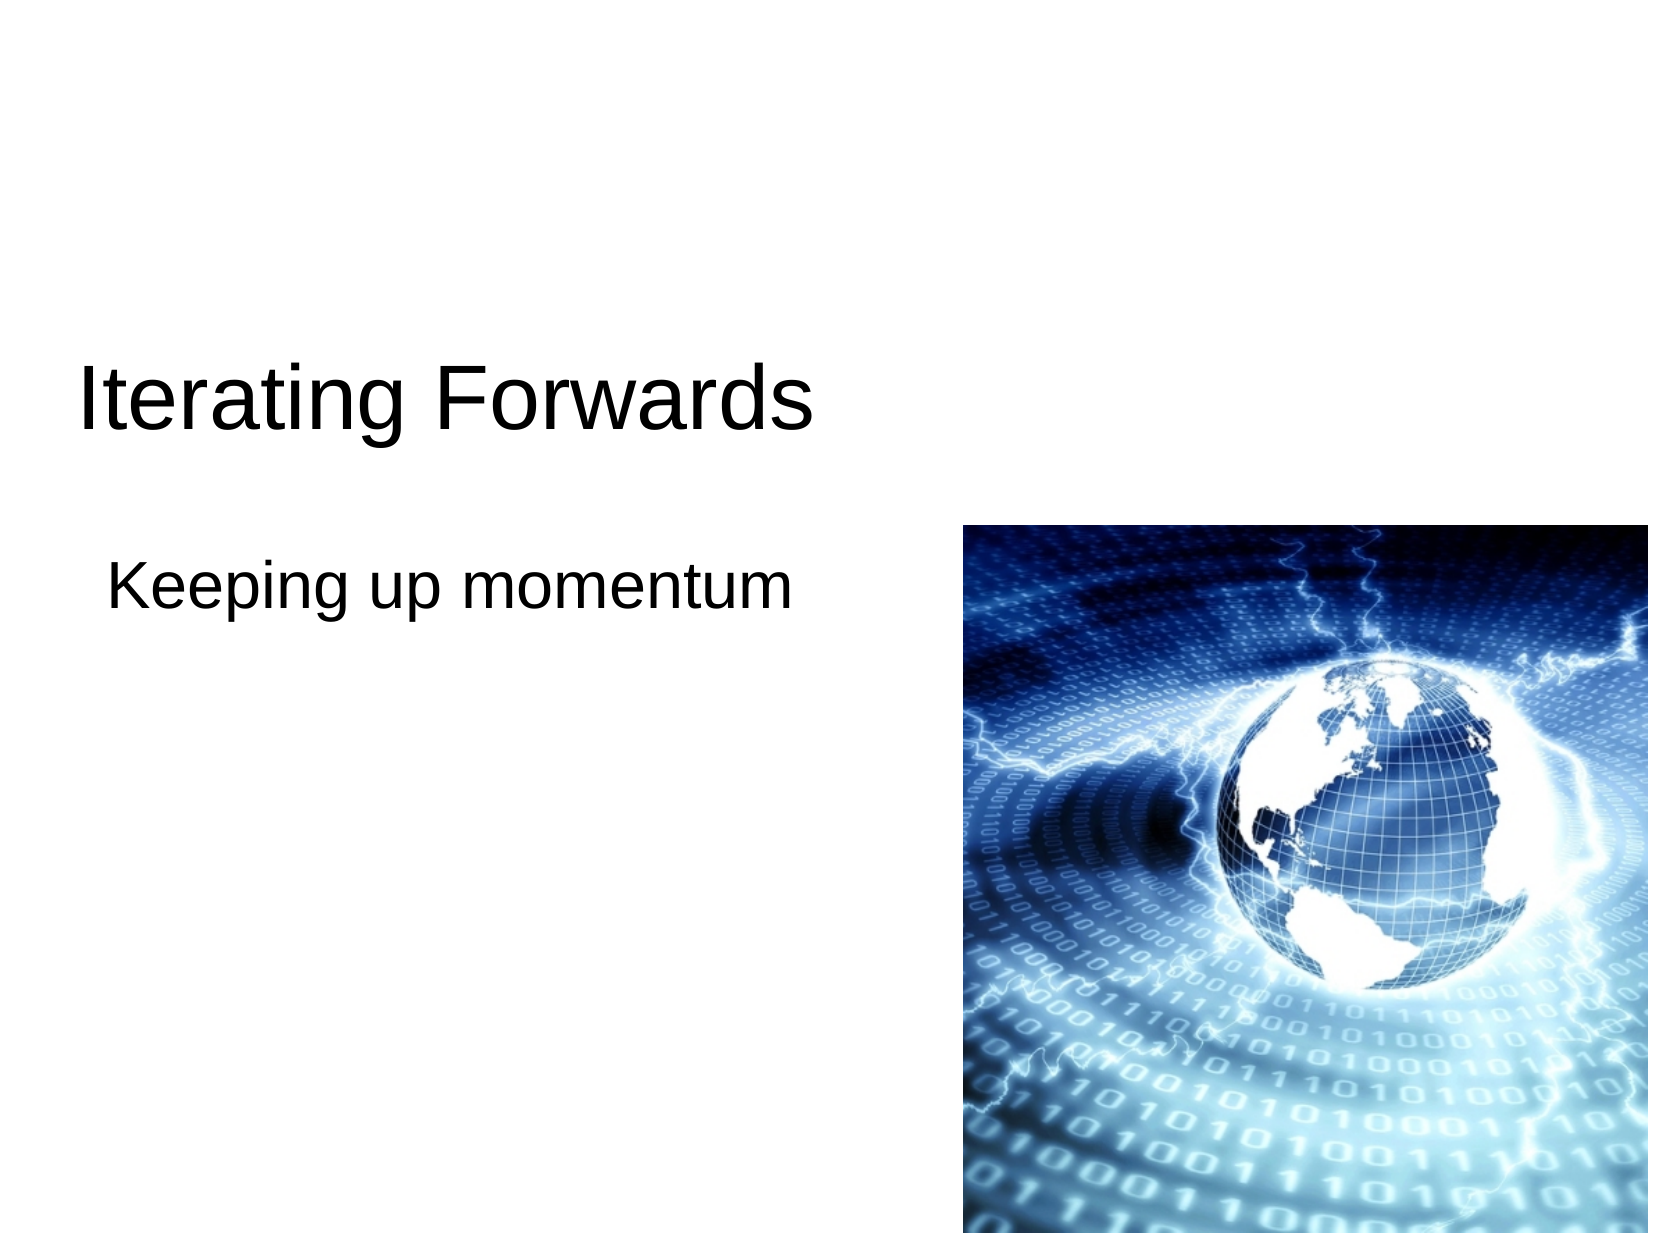

# Iterating Forwards
Keeping up momentum
38